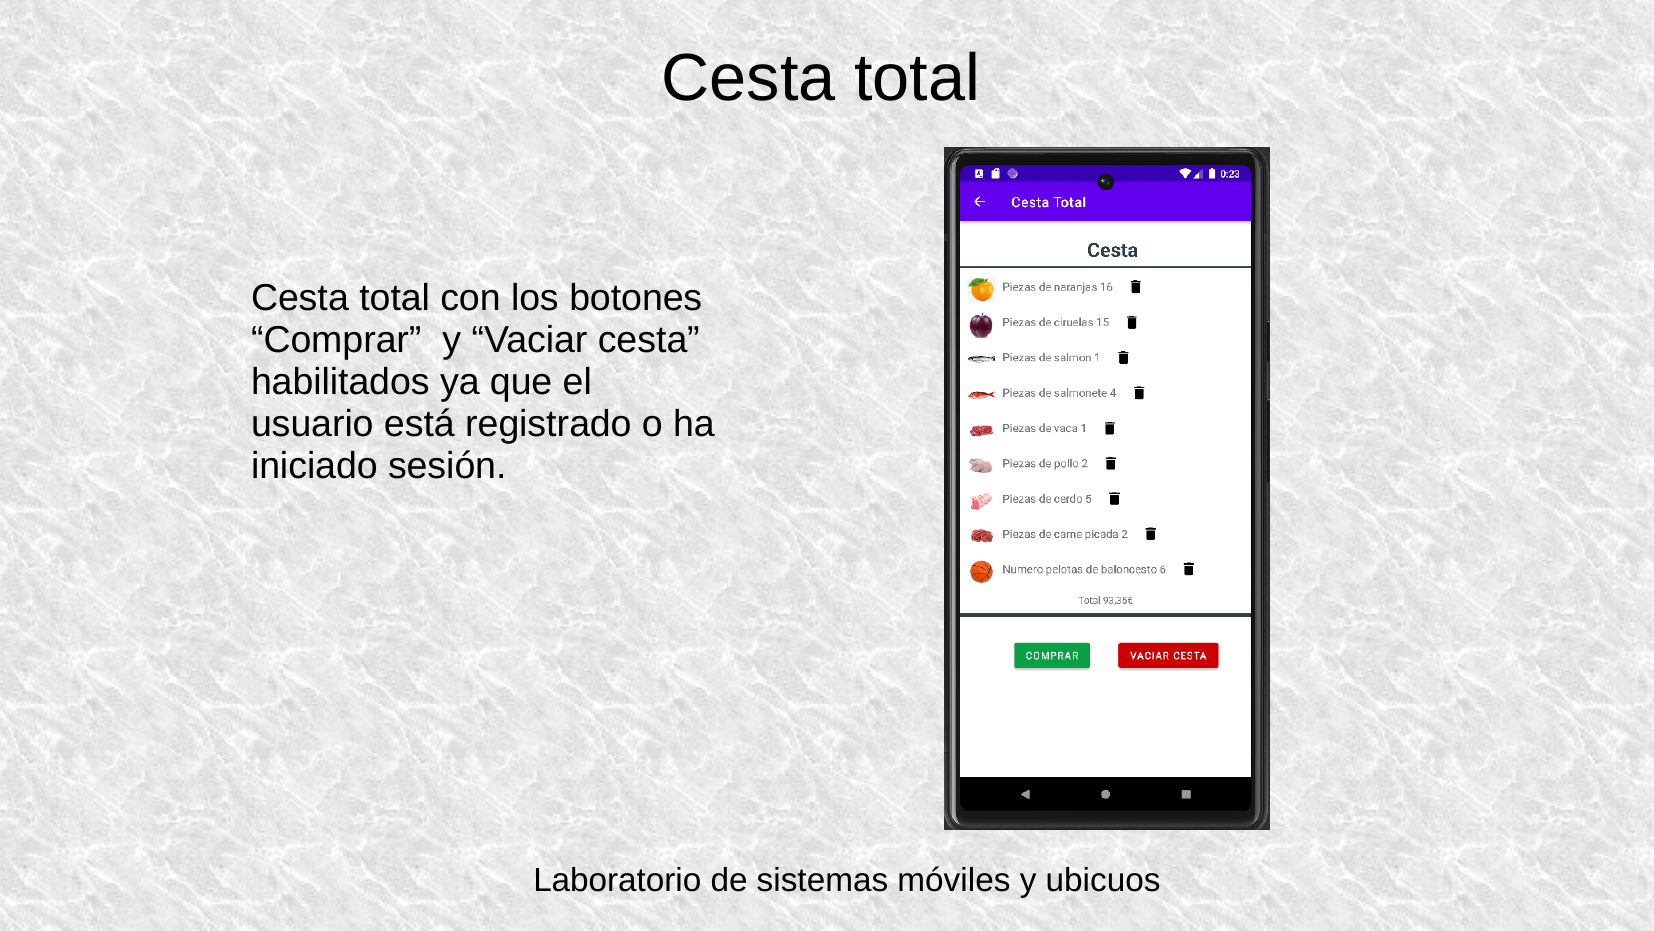

# Cesta total
Cesta total con los botones “Comprar” y “Vaciar cesta” habilitados ya que el usuario está registrado o ha iniciado sesión.
Laboratorio de sistemas móviles y ubicuos